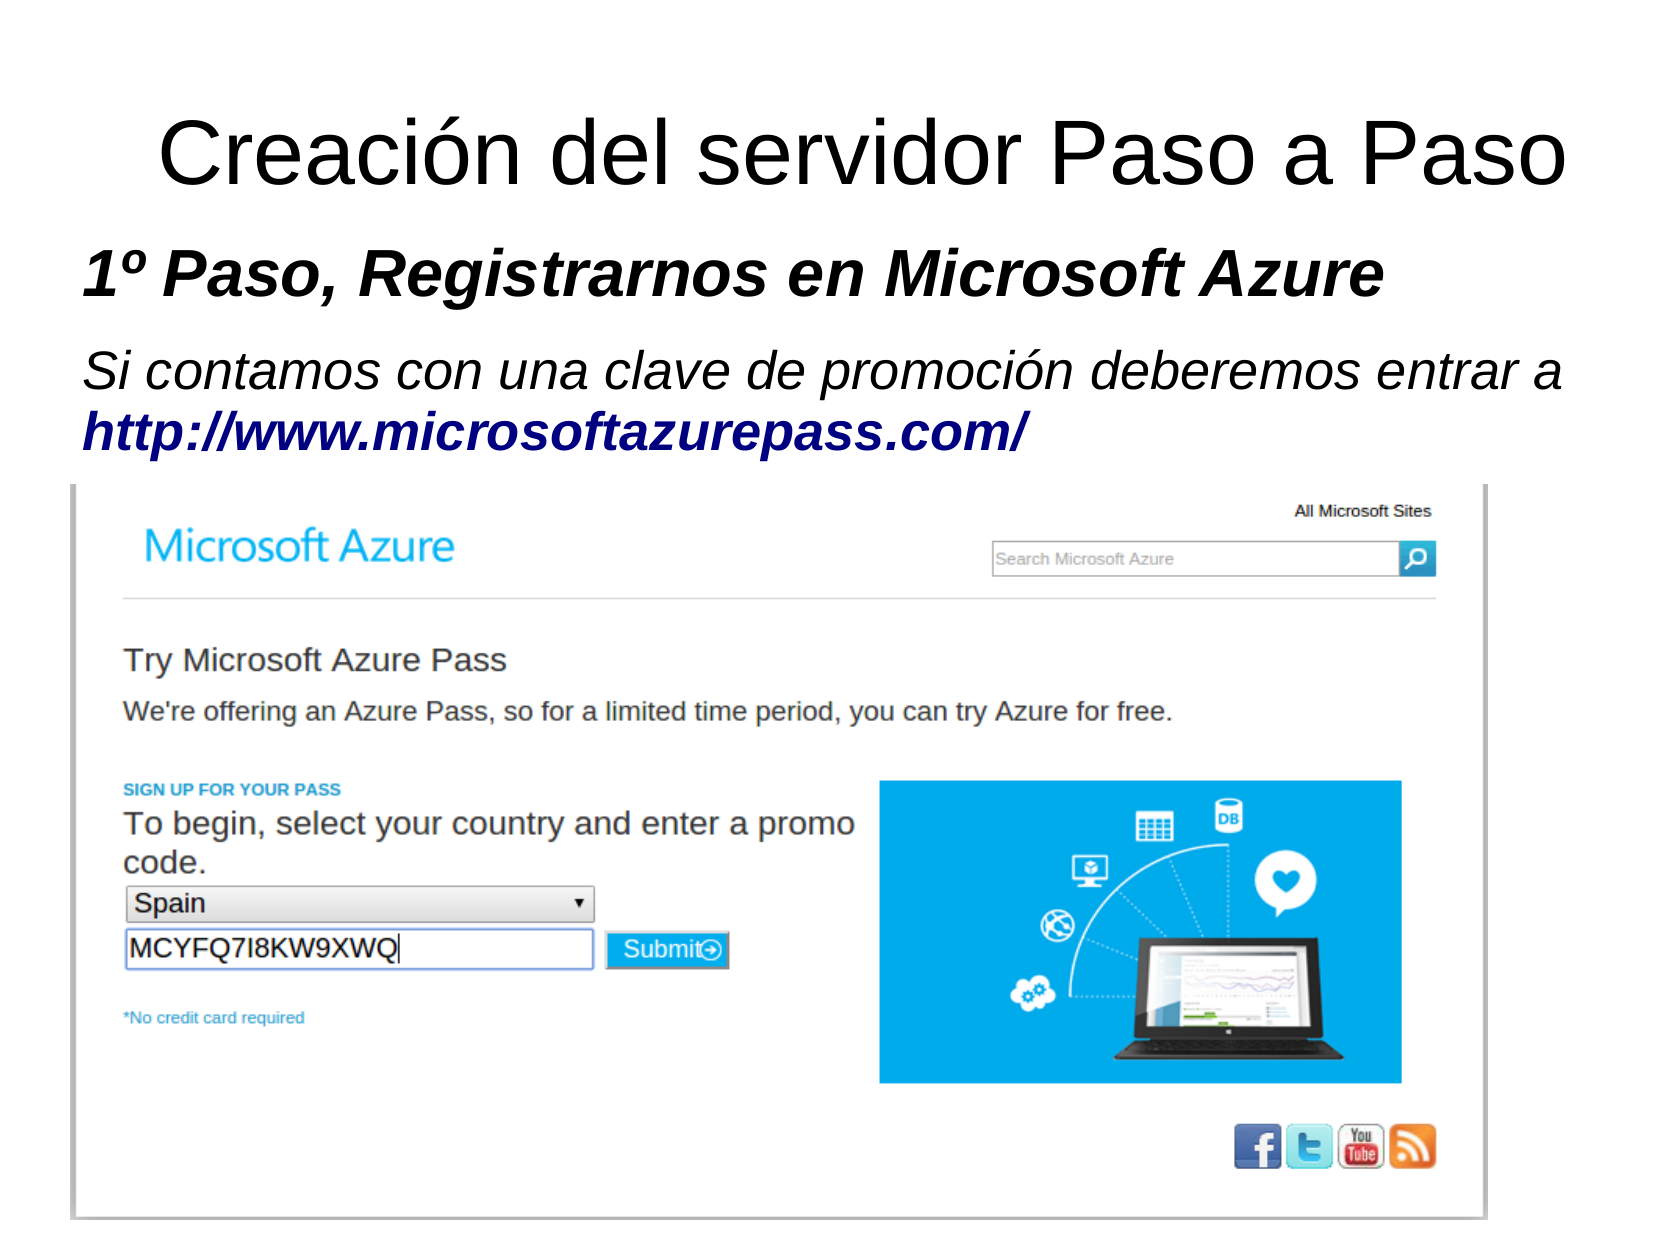

# Creación del servidor Paso a Paso
1º Paso, Registrarnos en Microsoft Azure
Si contamos con una clave de promoción deberemos entrar a http://www.microsoftazurepass.com/